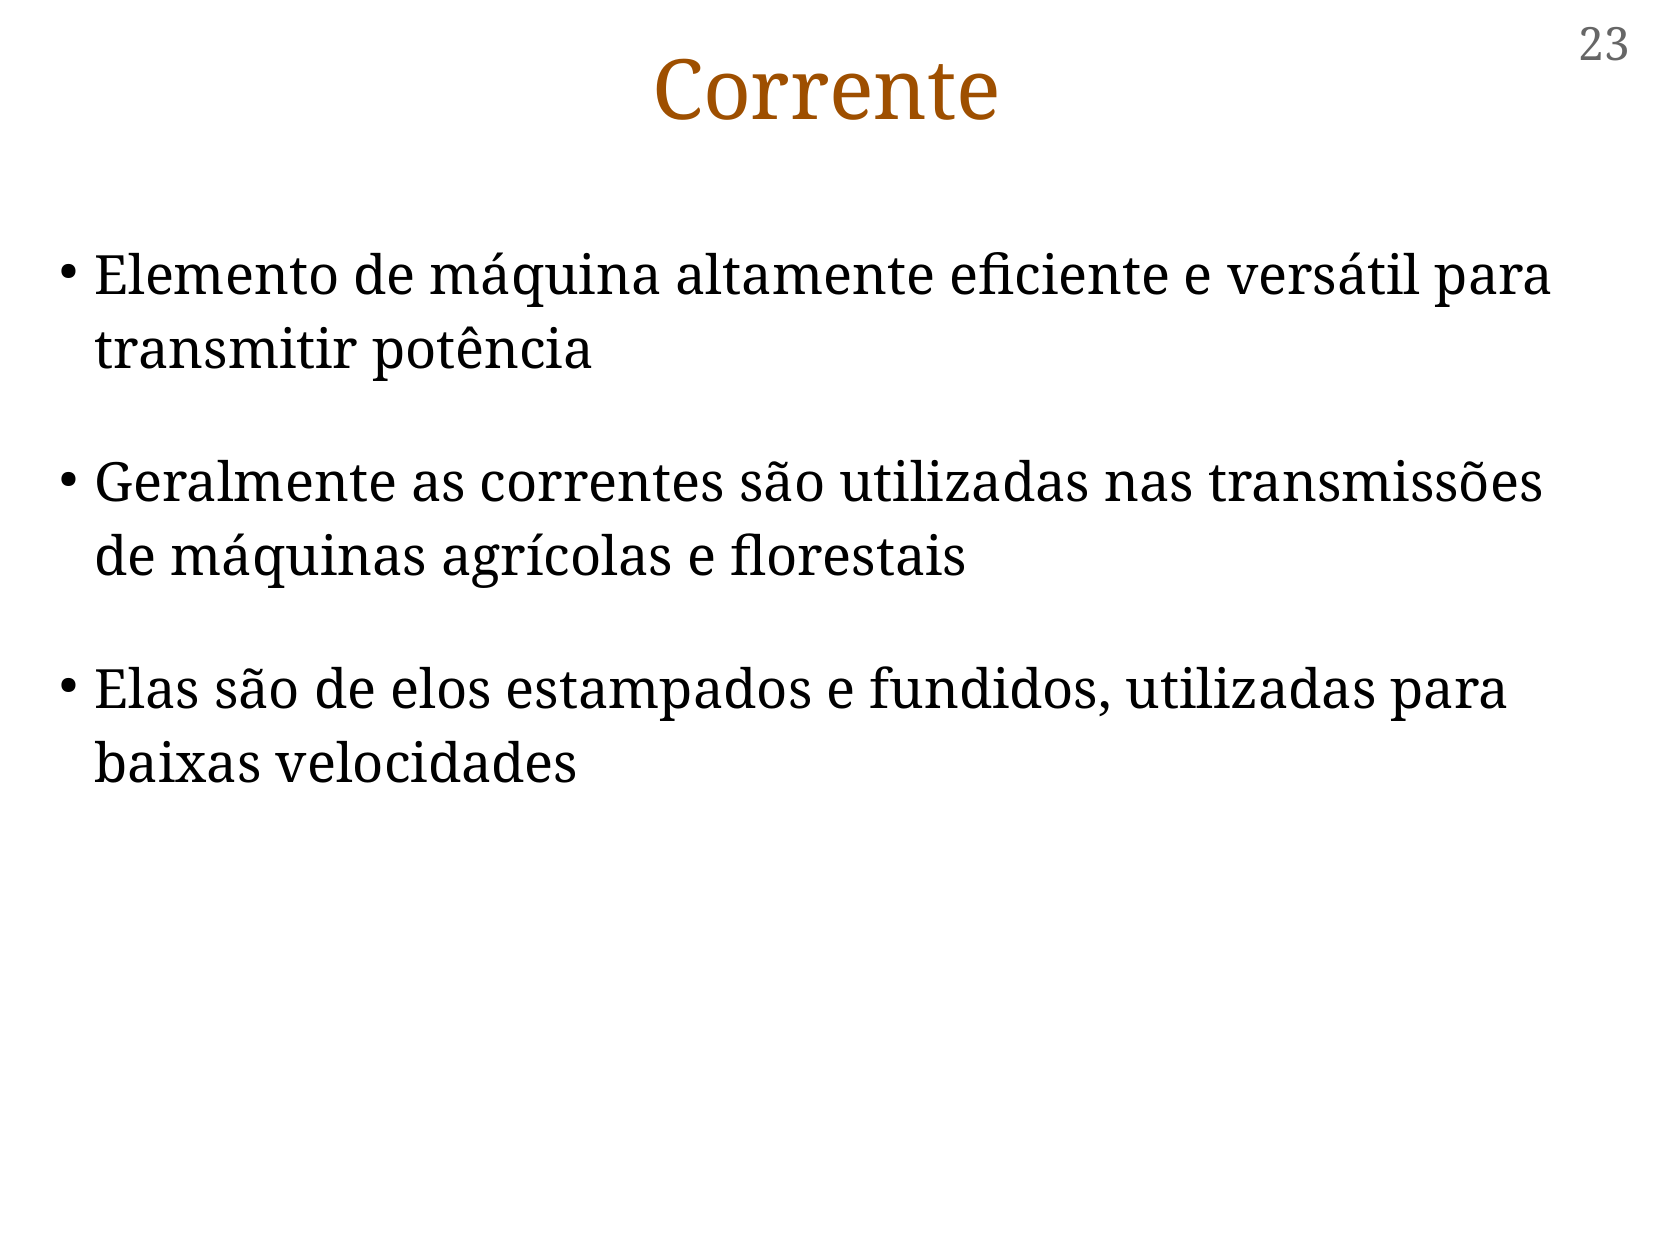

23
# Corrente
Elemento de máquina altamente eficiente e versátil para transmitir potência
Geralmente as correntes são utilizadas nas transmissões de máquinas agrícolas e florestais
Elas são de elos estampados e fundidos, utilizadas para baixas velocidades